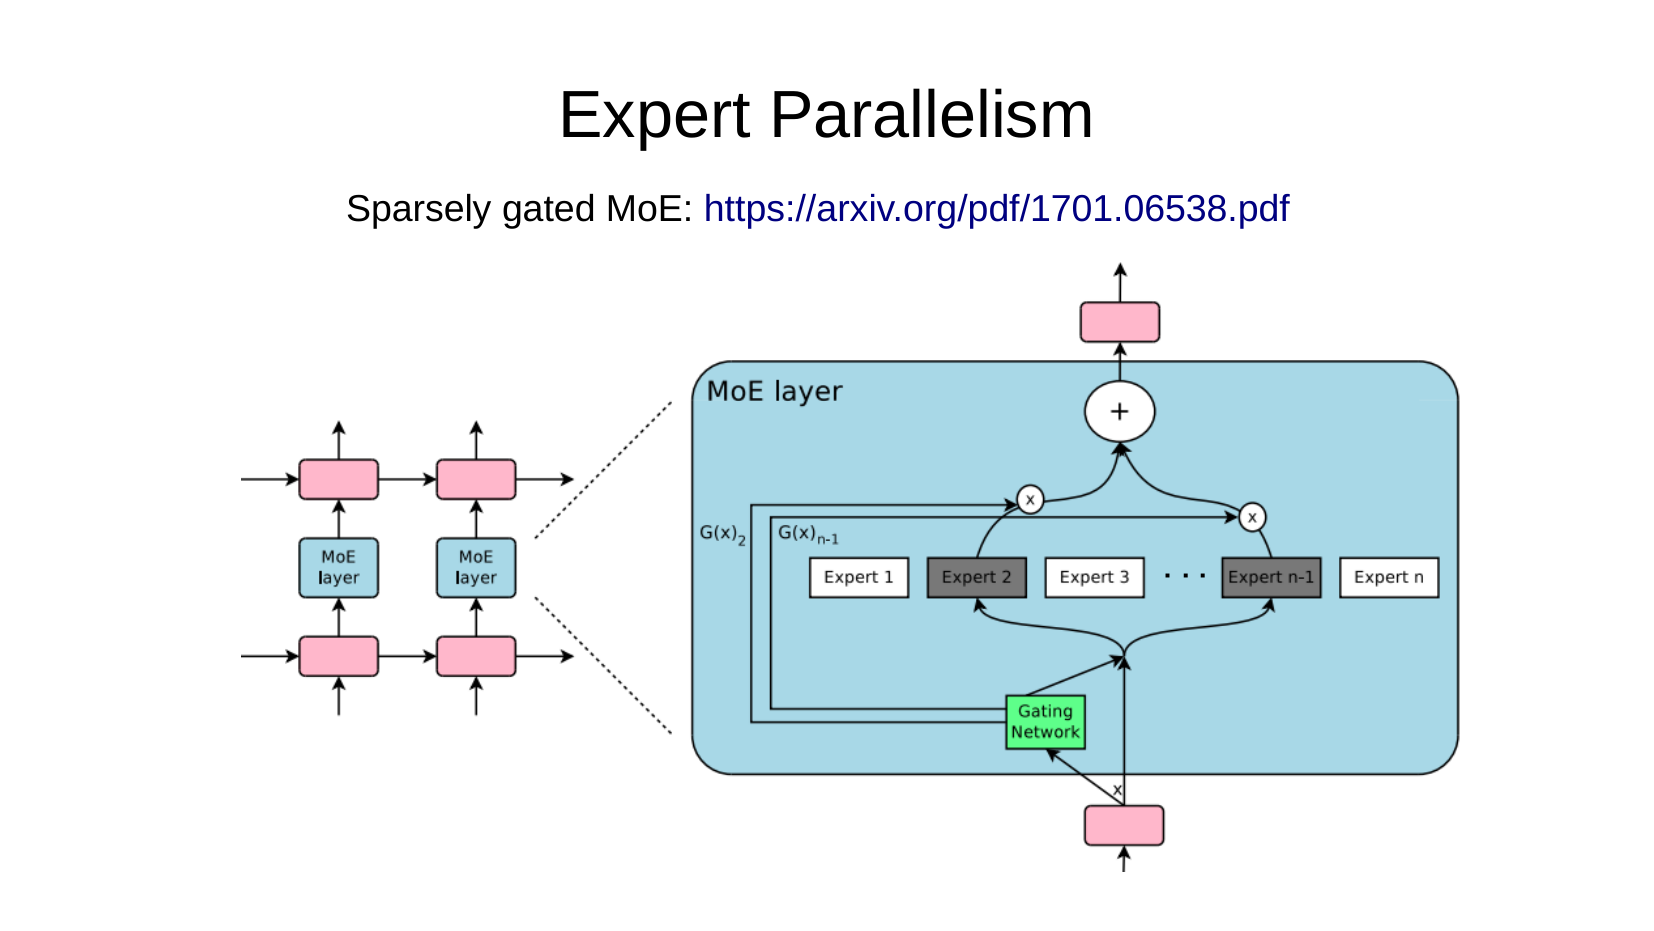

# Expert Parallelism
Sparsely gated MoE: https://arxiv.org/pdf/1701.06538.pdf